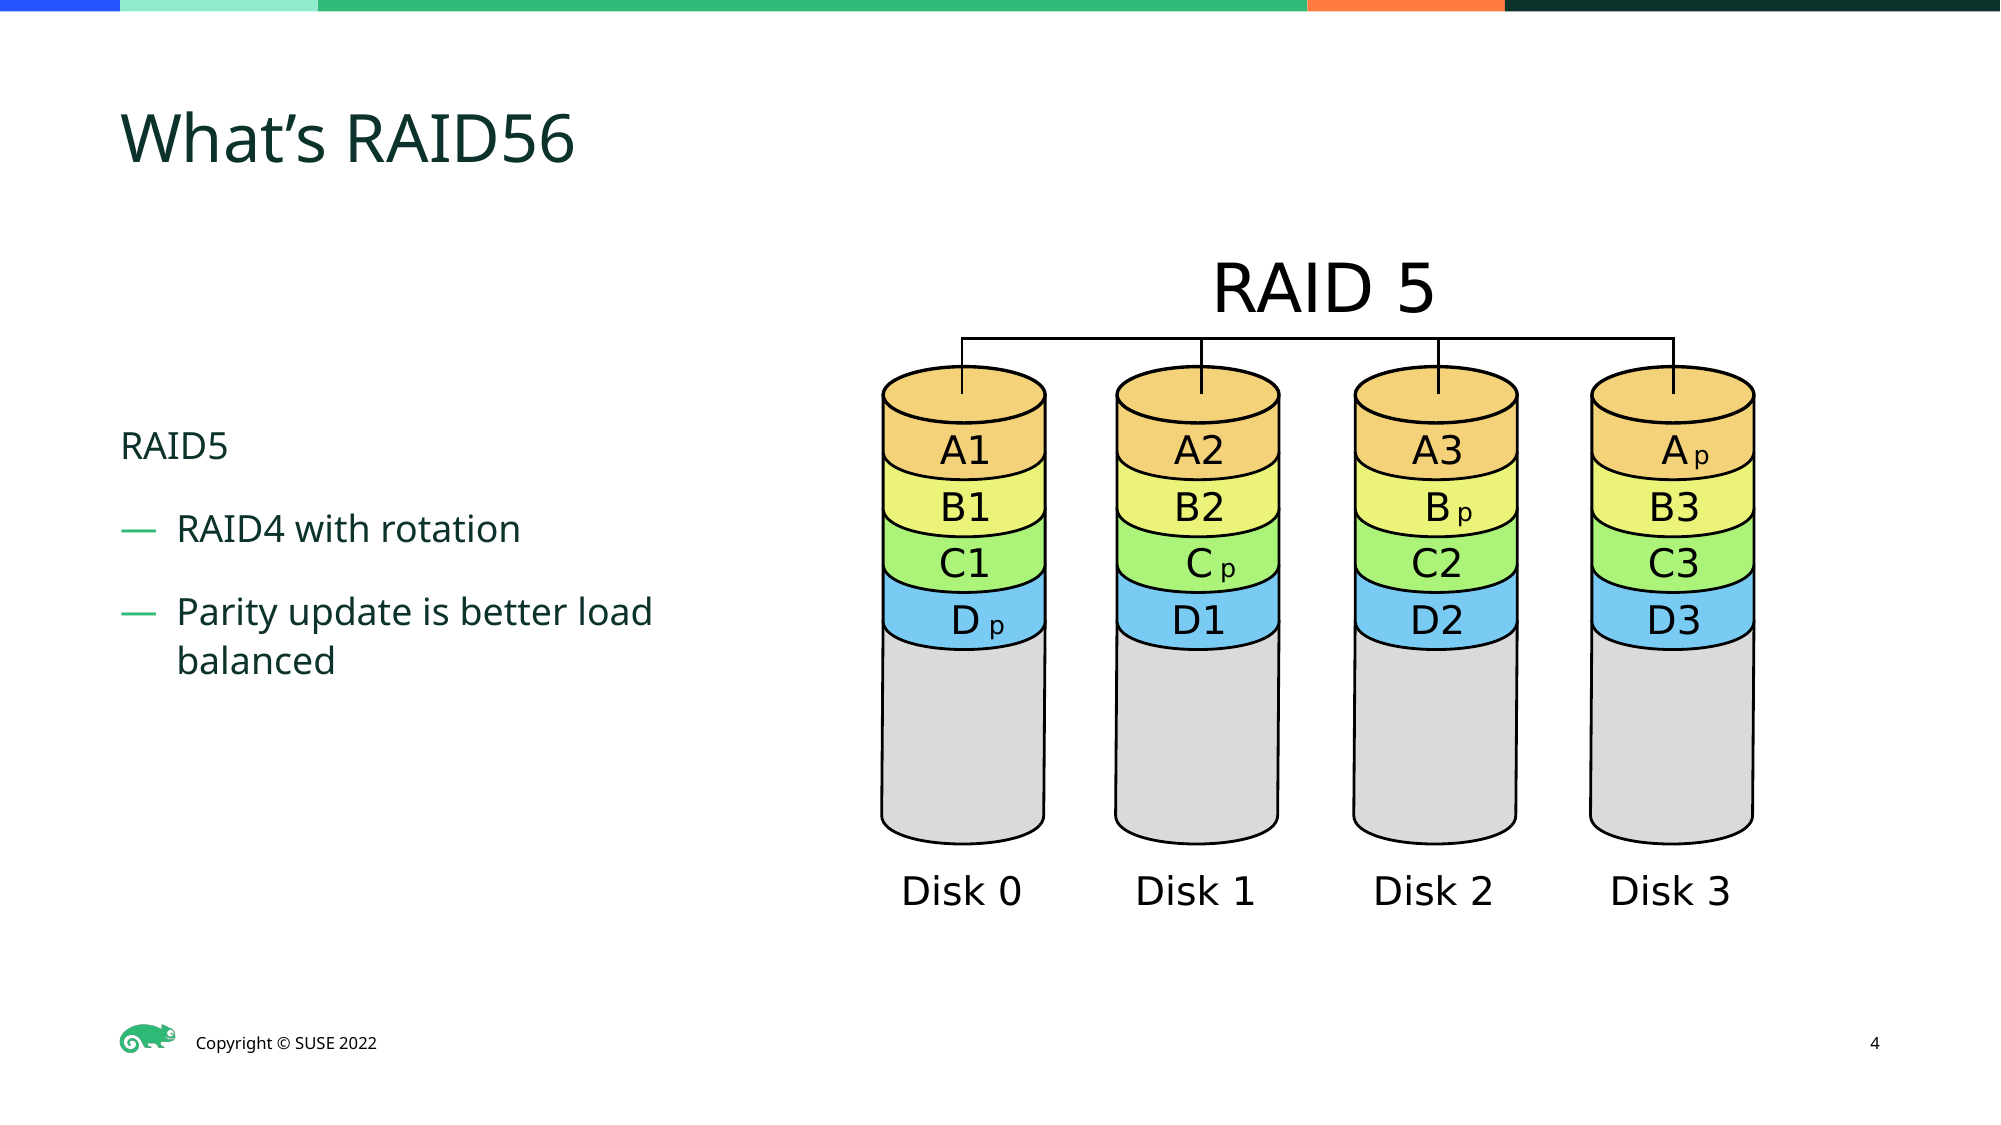

What’s RAID56
# RAID5
RAID4 with rotation
Parity update is better load balanced